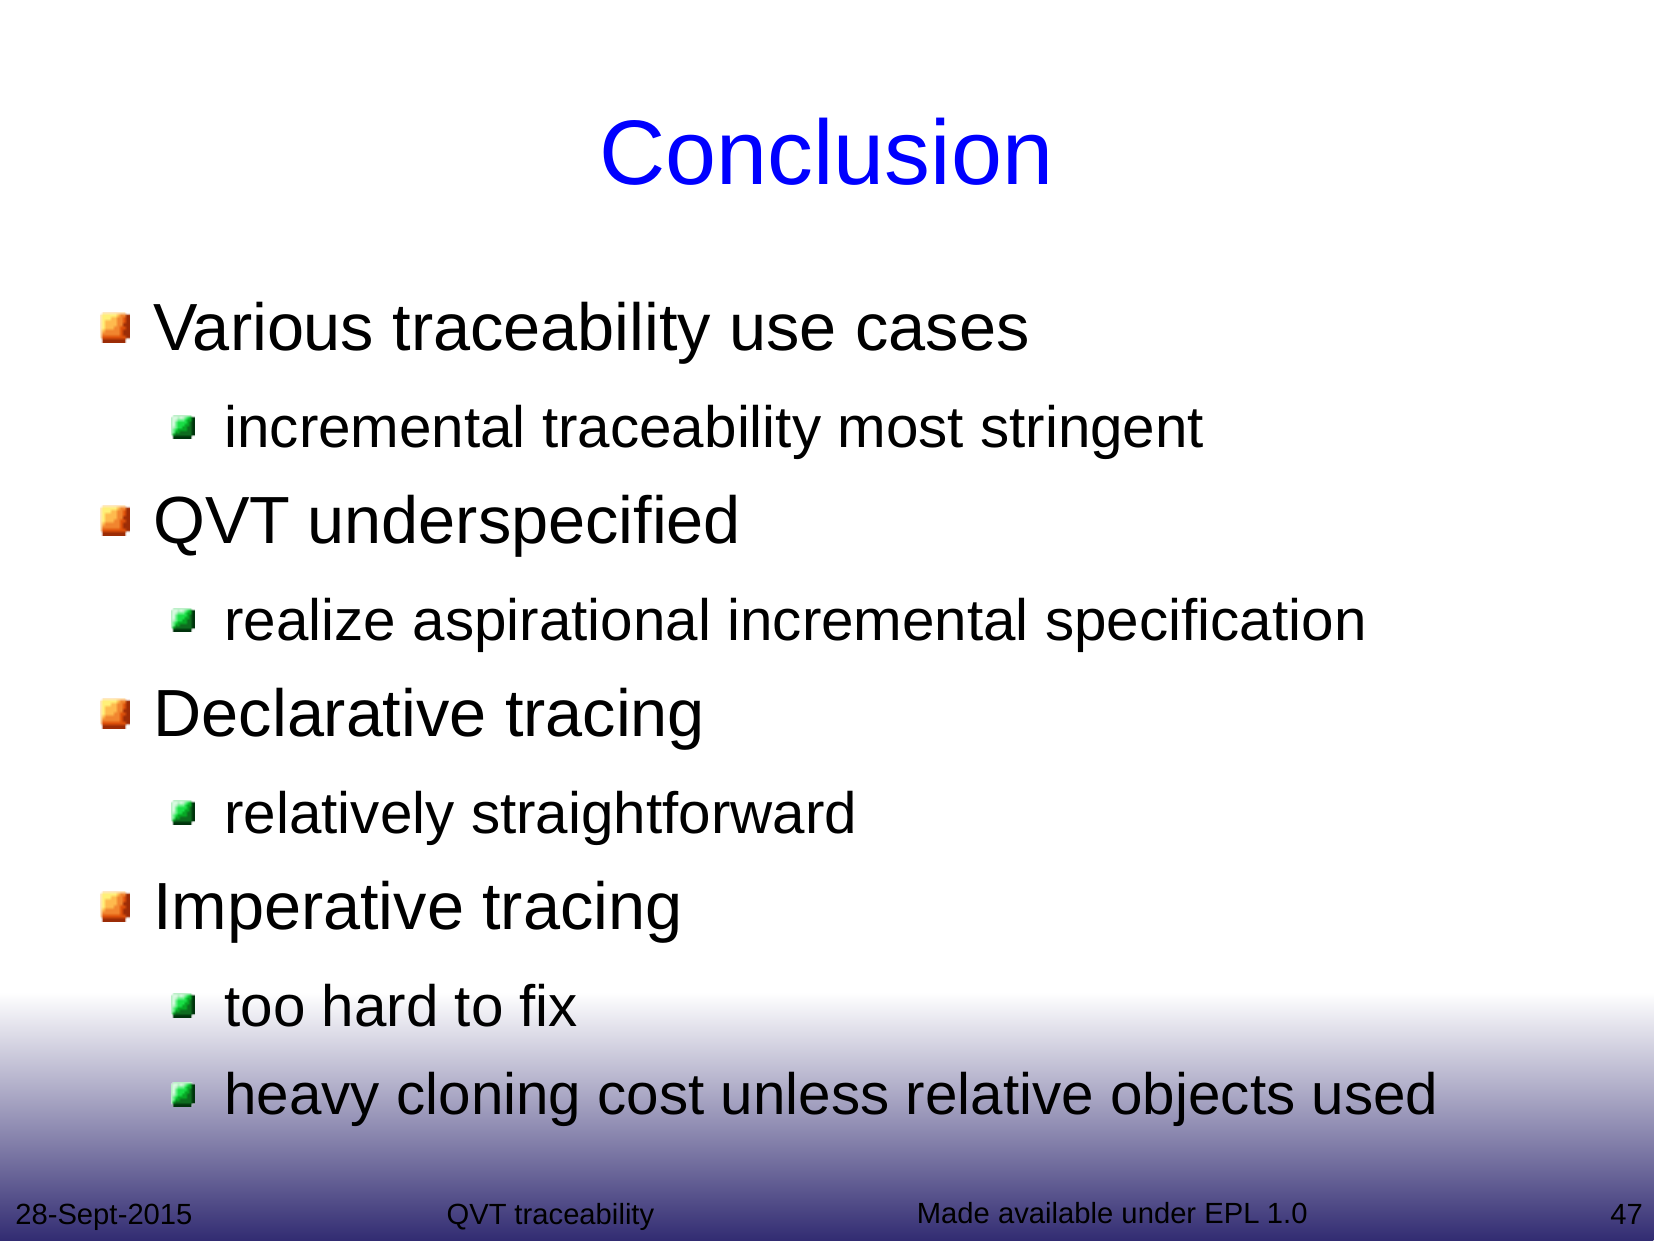

# Conclusion
Various traceability use cases
incremental traceability most stringent
QVT underspecified
realize aspirational incremental specification
Declarative tracing
relatively straightforward
Imperative tracing
too hard to fix
heavy cloning cost unless relative objects used
28-Sept-2015
QVT traceability
47